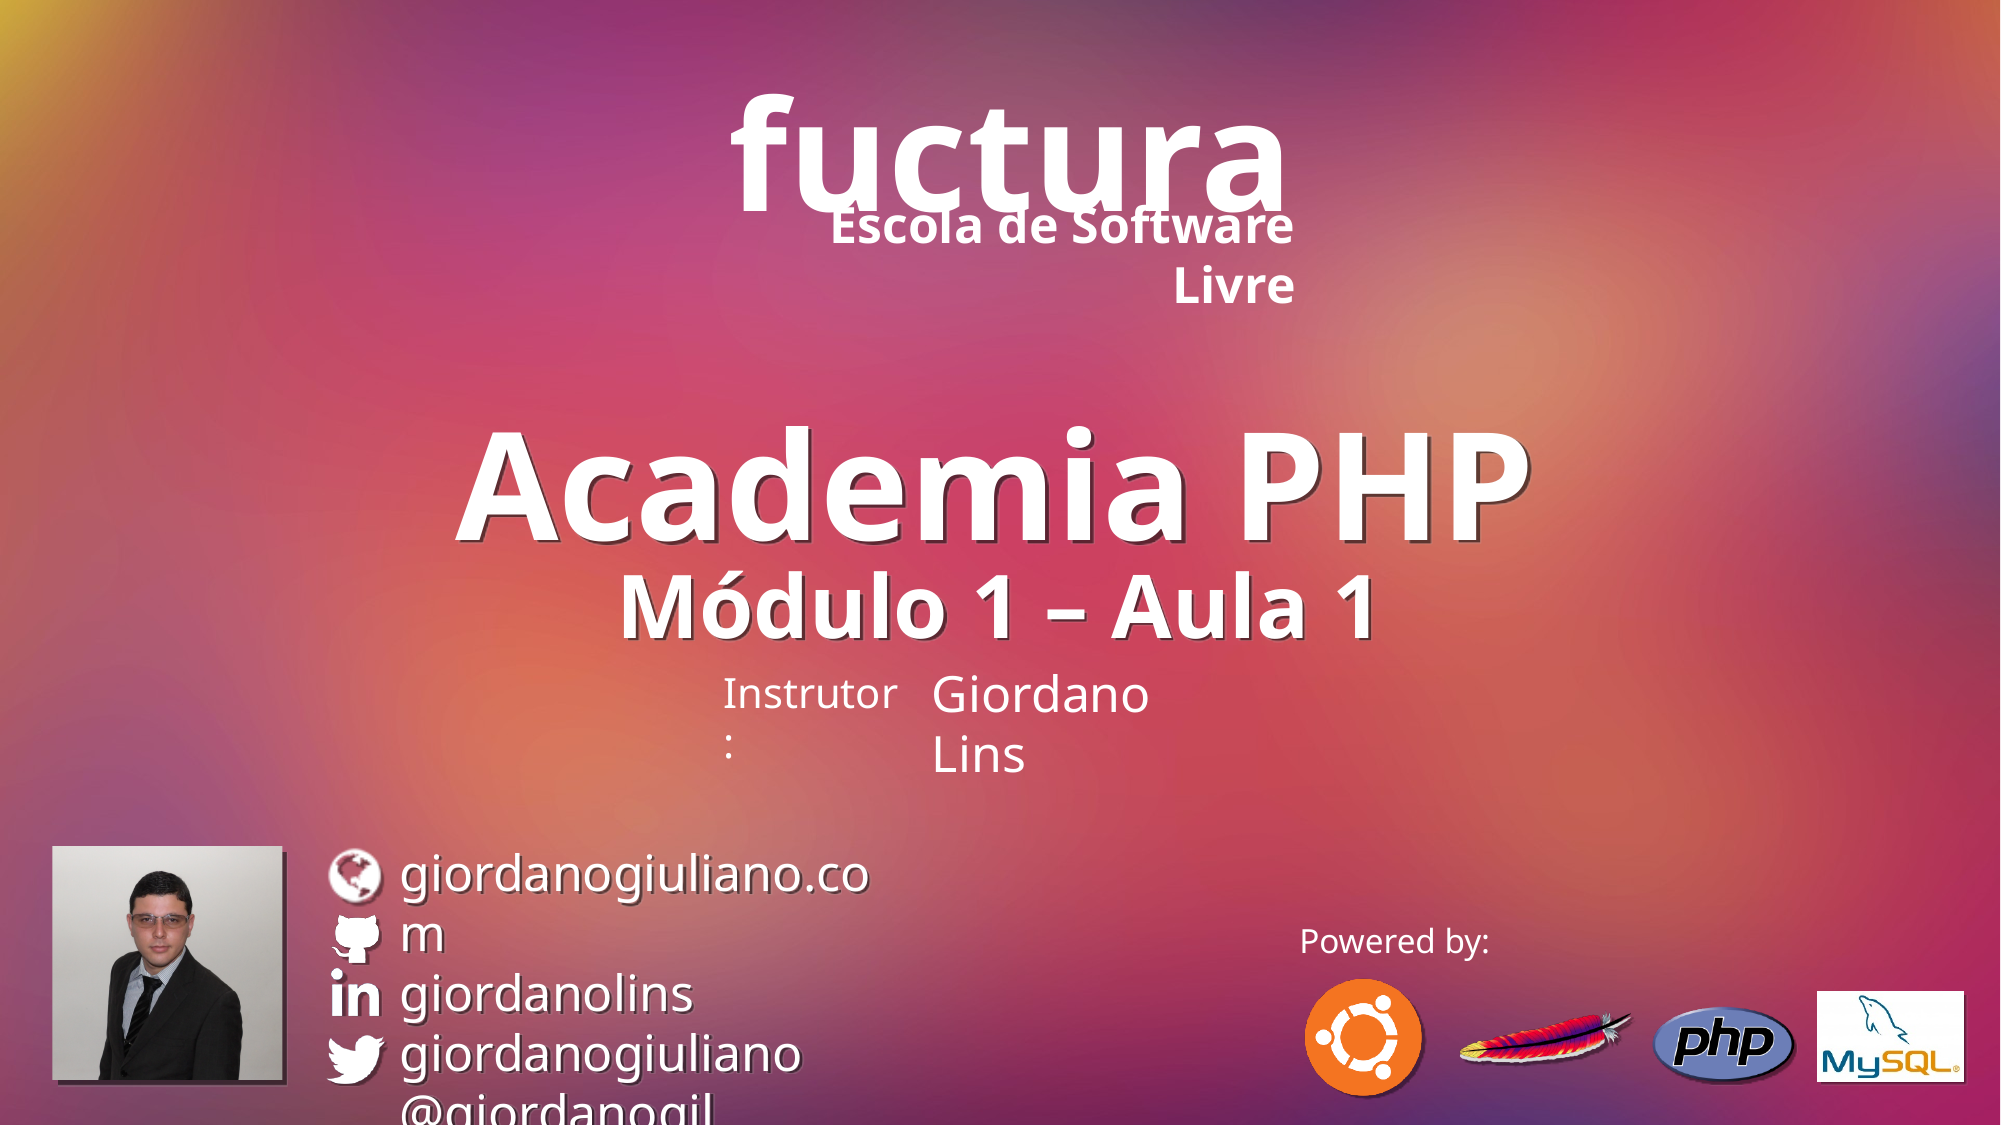

fuctura
Escola de Software Livre
Academia PHP
Módulo 1 – Aula 1
Giordano Lins
Instrutor:
giordanogiuliano.com
giordanolins
giordanogiuliano
@giordanogil
Powered by: